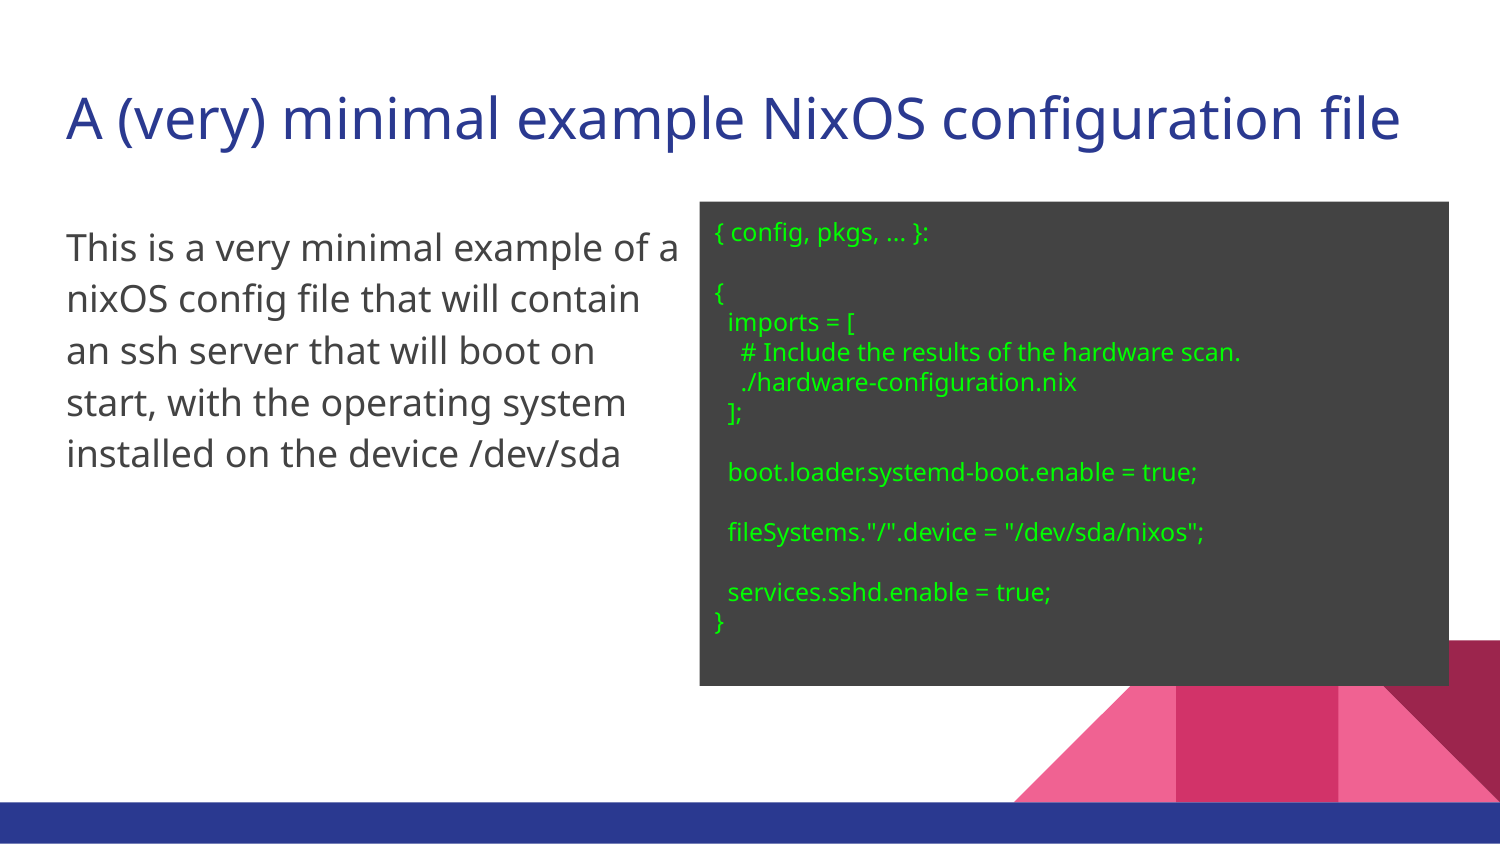

# A (very) minimal example NixOS configuration file
This is a very minimal example of a nixOS config file that will contain an ssh server that will boot on start, with the operating system installed on the device /dev/sda
{ config, pkgs, ... }:
{
 imports = [
 # Include the results of the hardware scan.
 ./hardware-configuration.nix
 ];
 boot.loader.systemd-boot.enable = true;
 fileSystems."/".device = "/dev/sda/nixos";
 services.sshd.enable = true;
}